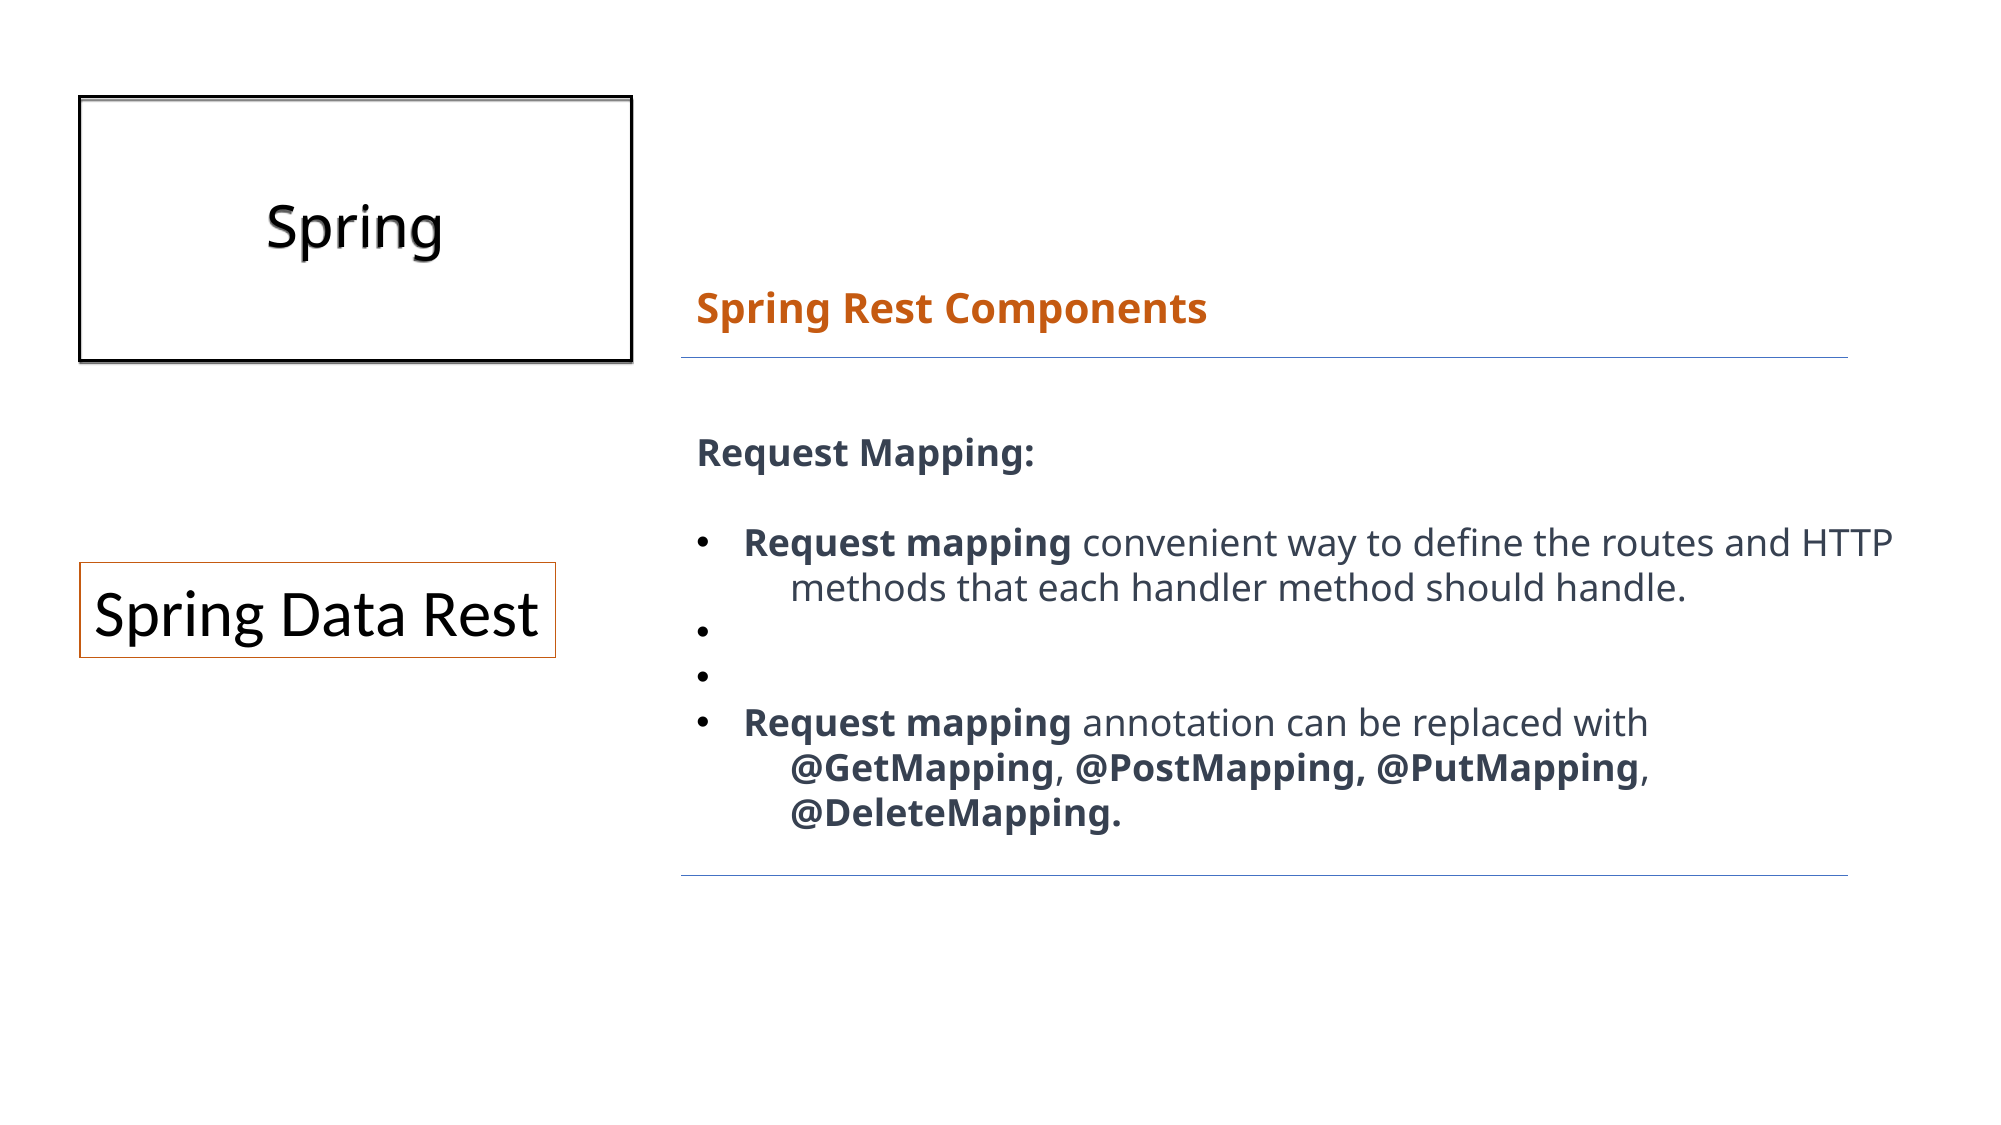

# Spring
Spring Rest Components
Request Mapping:
Request mapping convenient way to define the routes and HTTP methods that each handler method should handle.
Request mapping annotation can be replaced with
@GetMapping, @PostMapping, @PutMapping, @DeleteMapping.
Spring Data Rest